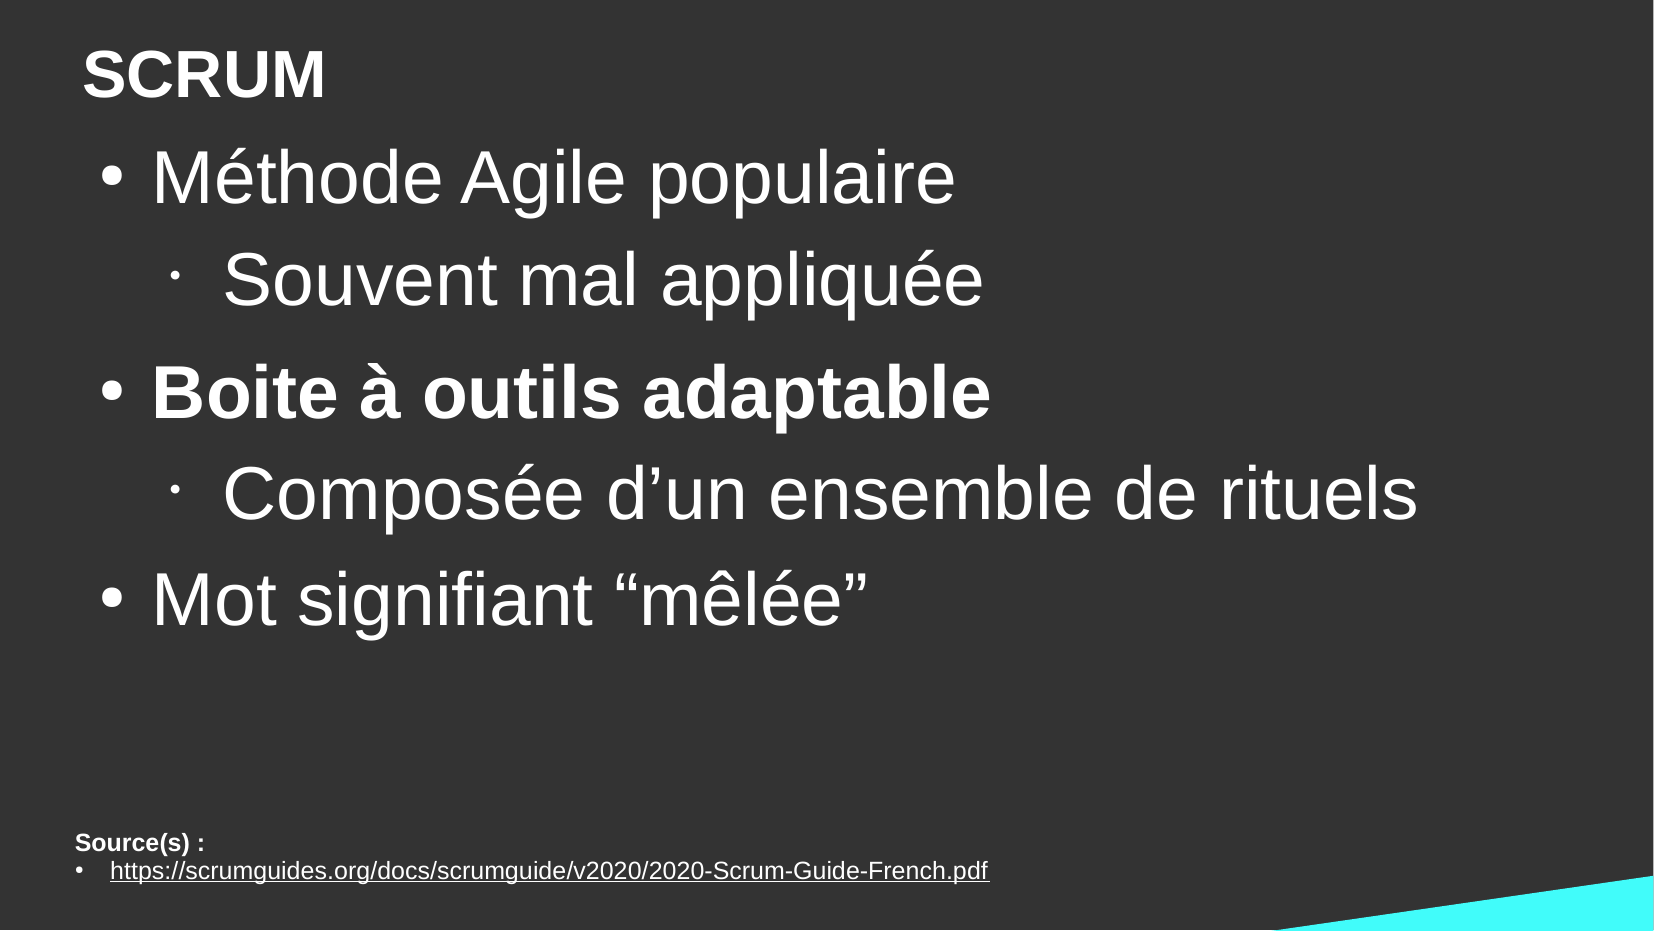

# SCRUM
Méthode Agile populaire
Souvent mal appliquée
Boite à outils adaptable
Composée d’un ensemble de rituels
Mot signifiant “mêlée”
Source(s) :
https://scrumguides.org/docs/scrumguide/v2020/2020-Scrum-Guide-French.pdf